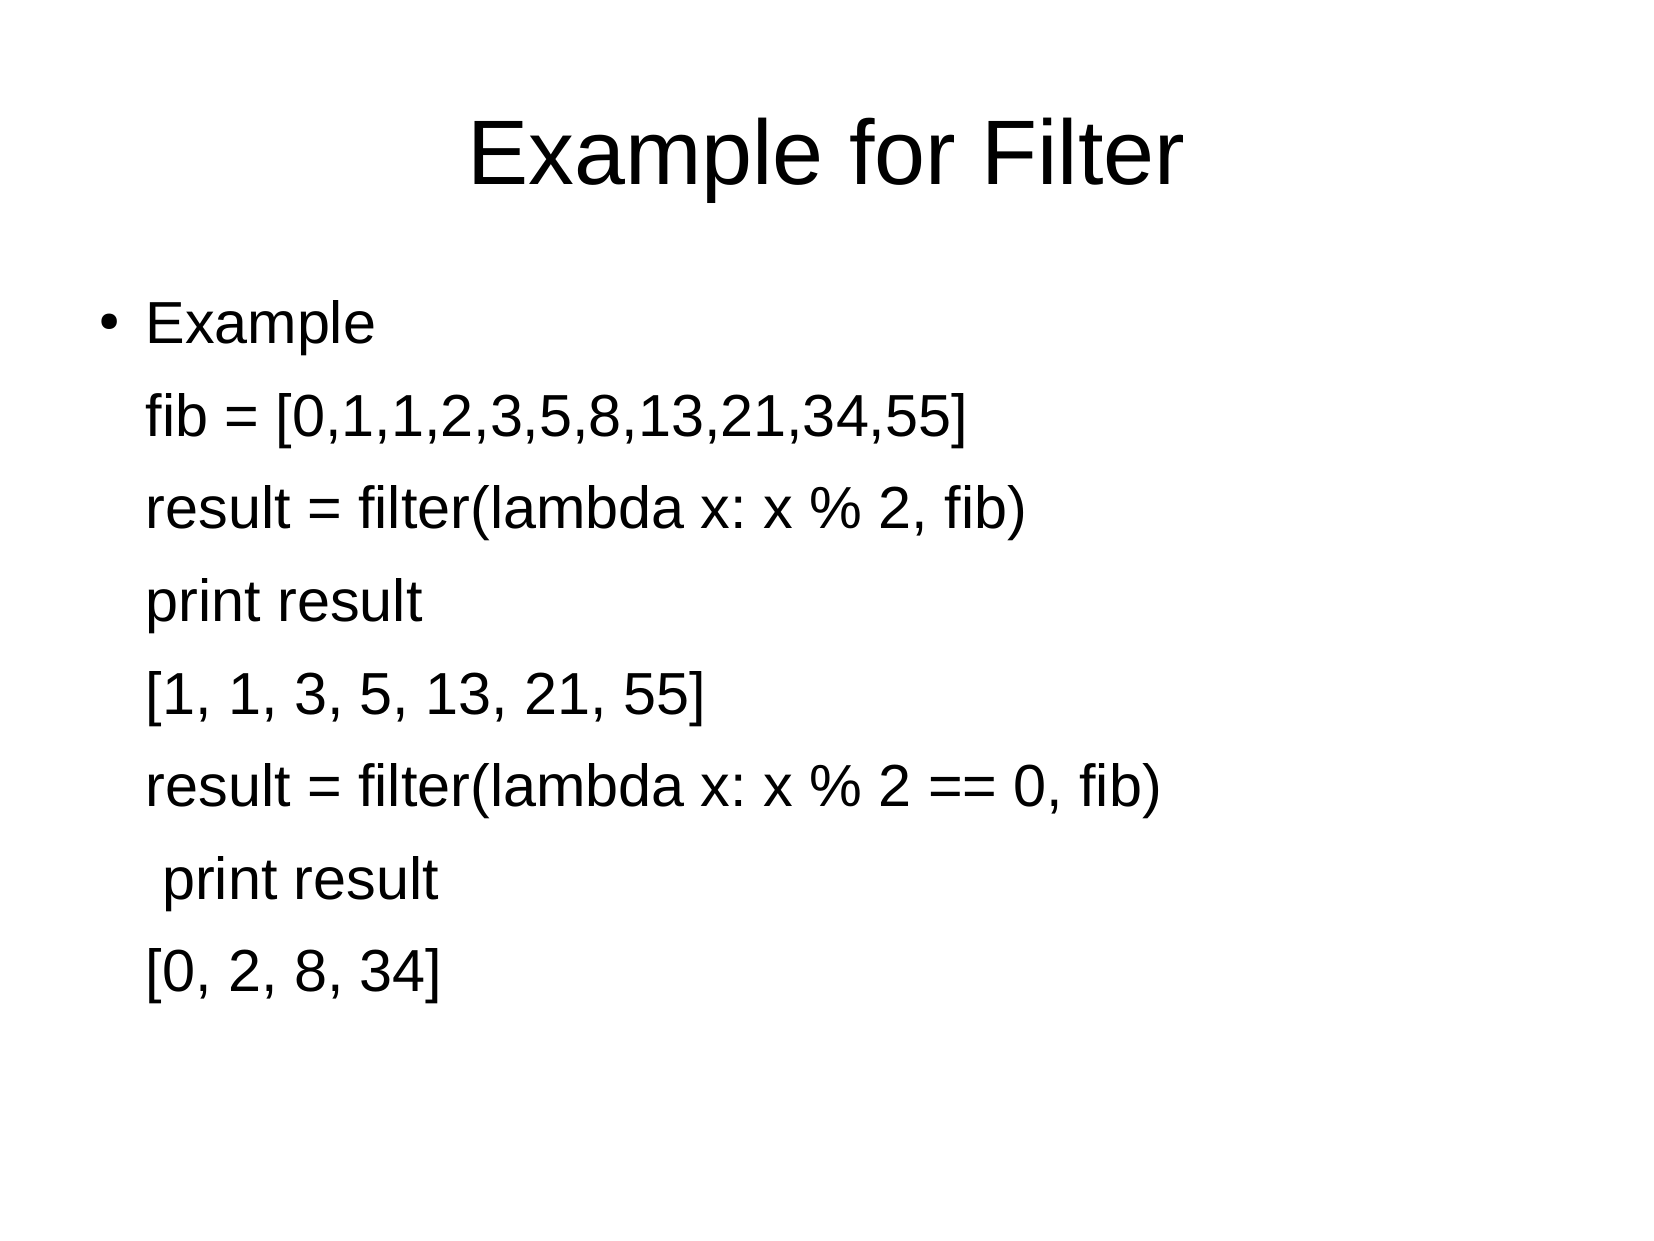

# Example for Filter
Example
fib = [0,1,1,2,3,5,8,13,21,34,55]
result = filter(lambda x: x % 2, fib)
print result
[1, 1, 3, 5, 13, 21, 55]
result = filter(lambda x: x % 2 == 0, fib)
 print result
[0, 2, 8, 34]